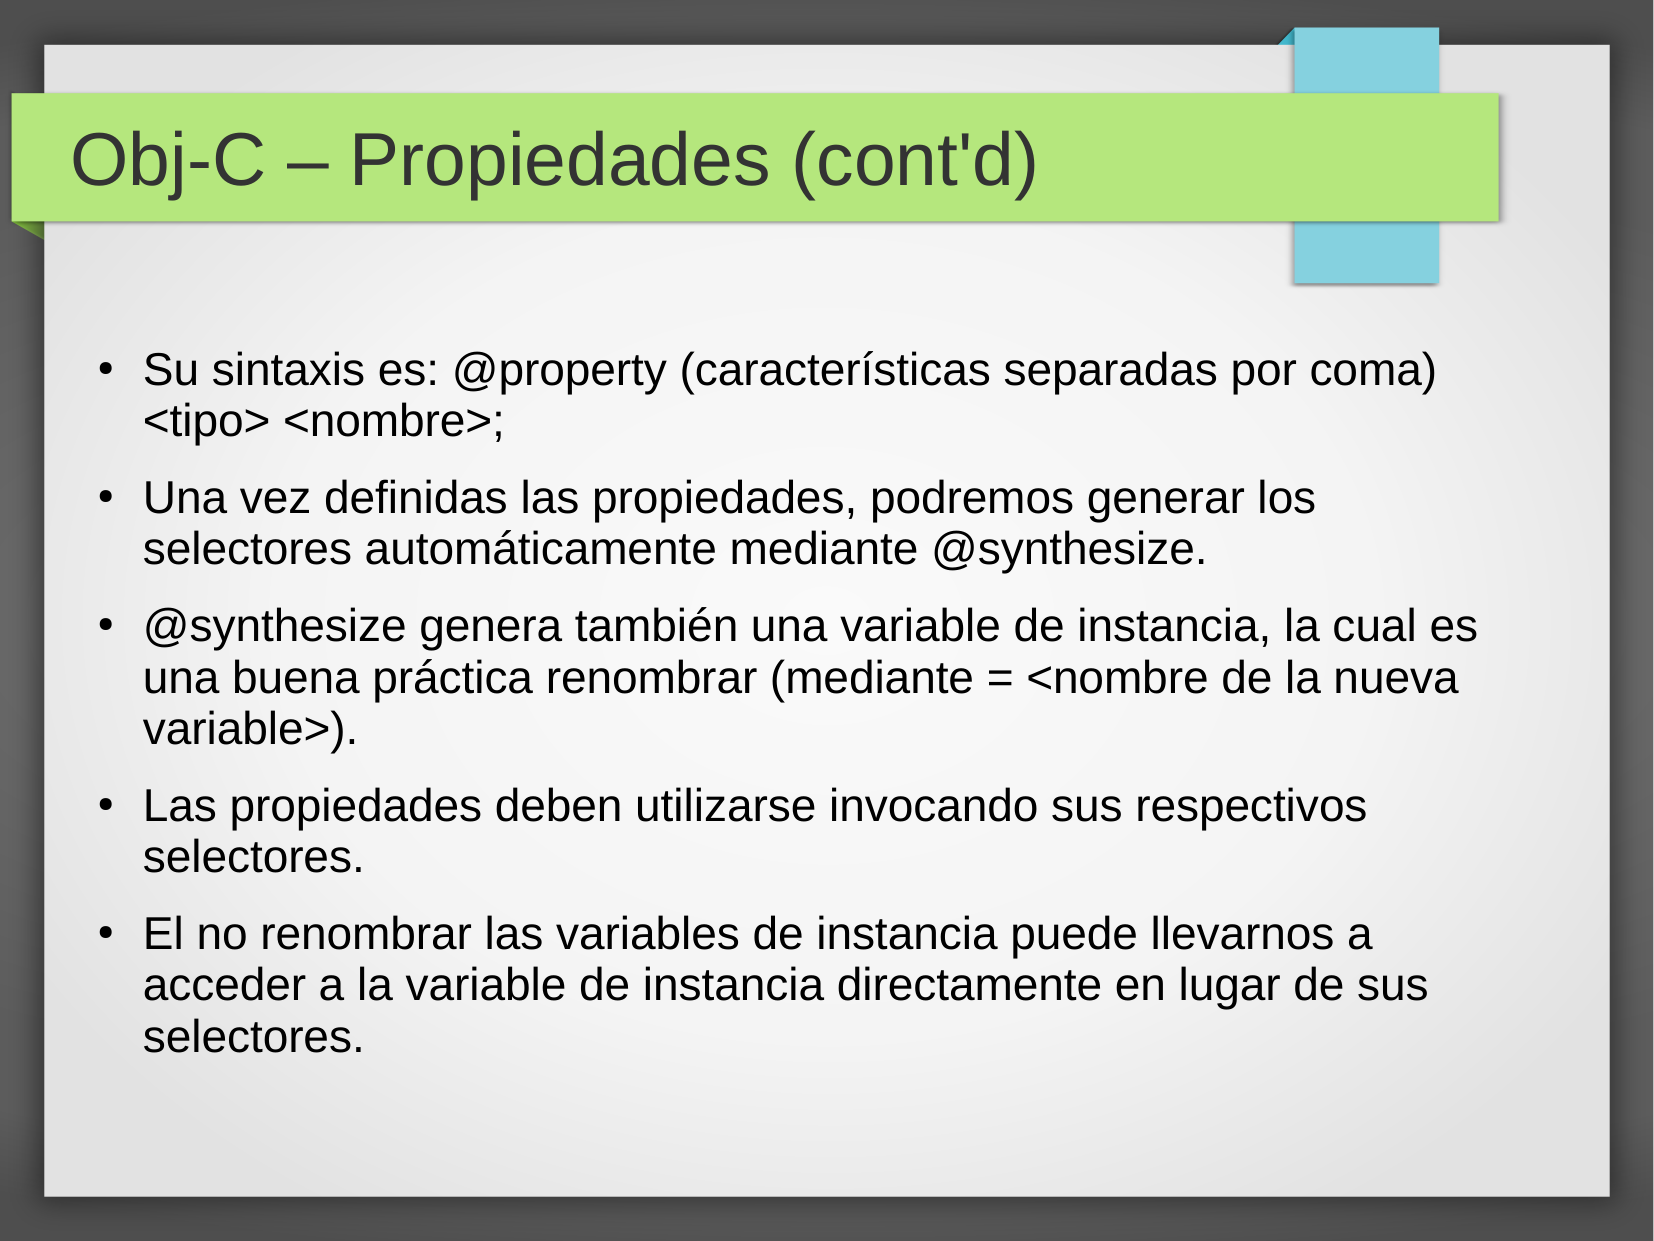

# Obj-C – Propiedades (cont'd)
Su sintaxis es: @property (características separadas por coma) <tipo> <nombre>;
Una vez definidas las propiedades, podremos generar los selectores automáticamente mediante @synthesize.
@synthesize genera también una variable de instancia, la cual es una buena práctica renombrar (mediante = <nombre de la nueva variable>).
Las propiedades deben utilizarse invocando sus respectivos selectores.
El no renombrar las variables de instancia puede llevarnos a acceder a la variable de instancia directamente en lugar de sus selectores.